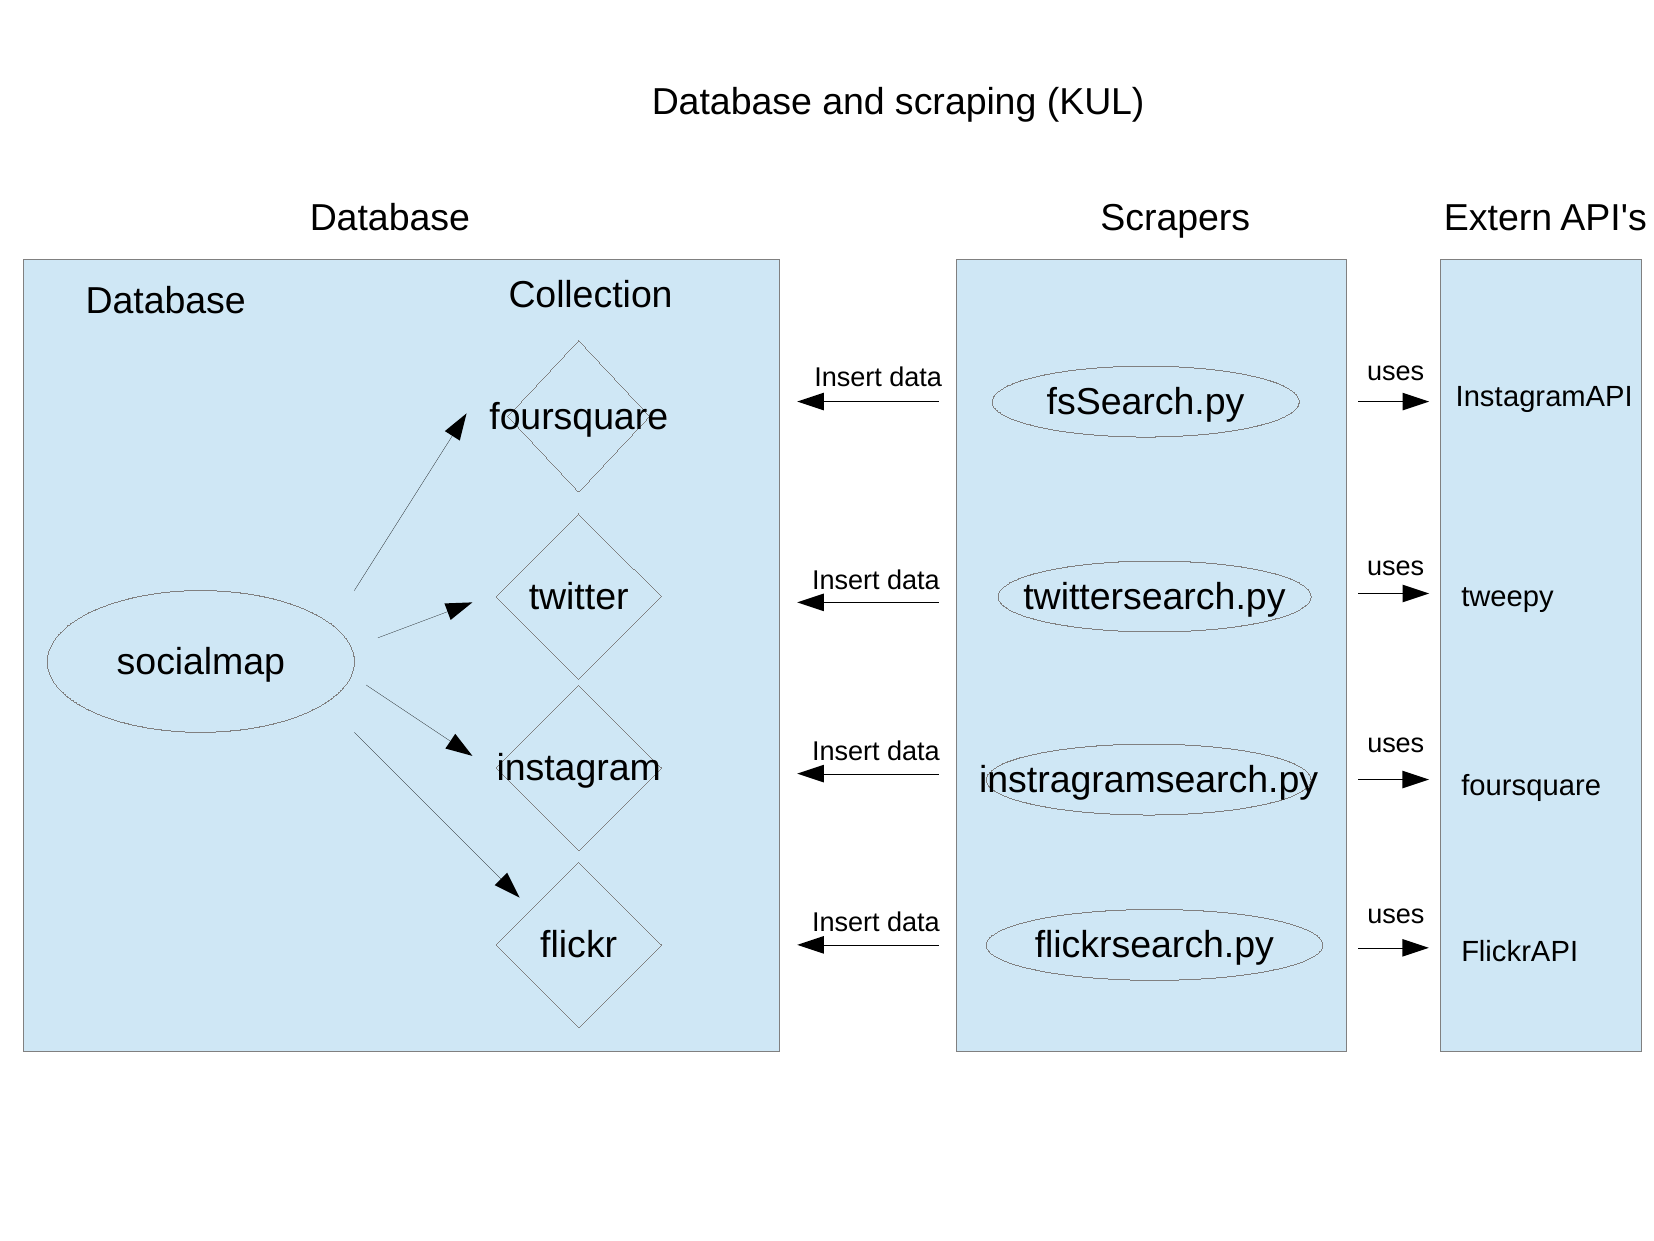

Database and scraping (KUL)
Database
Scrapers
Extern API's
Collection
Database
foursquare
uses
Insert data
fsSearch.py
InstagramAPI
twitter
uses
Insert data
twittersearch.py
tweepy
socialmap
instagram
uses
Insert data
instragramsearch.py
foursquare
flickr
uses
Insert data
flickrsearch.py
FlickrAPI